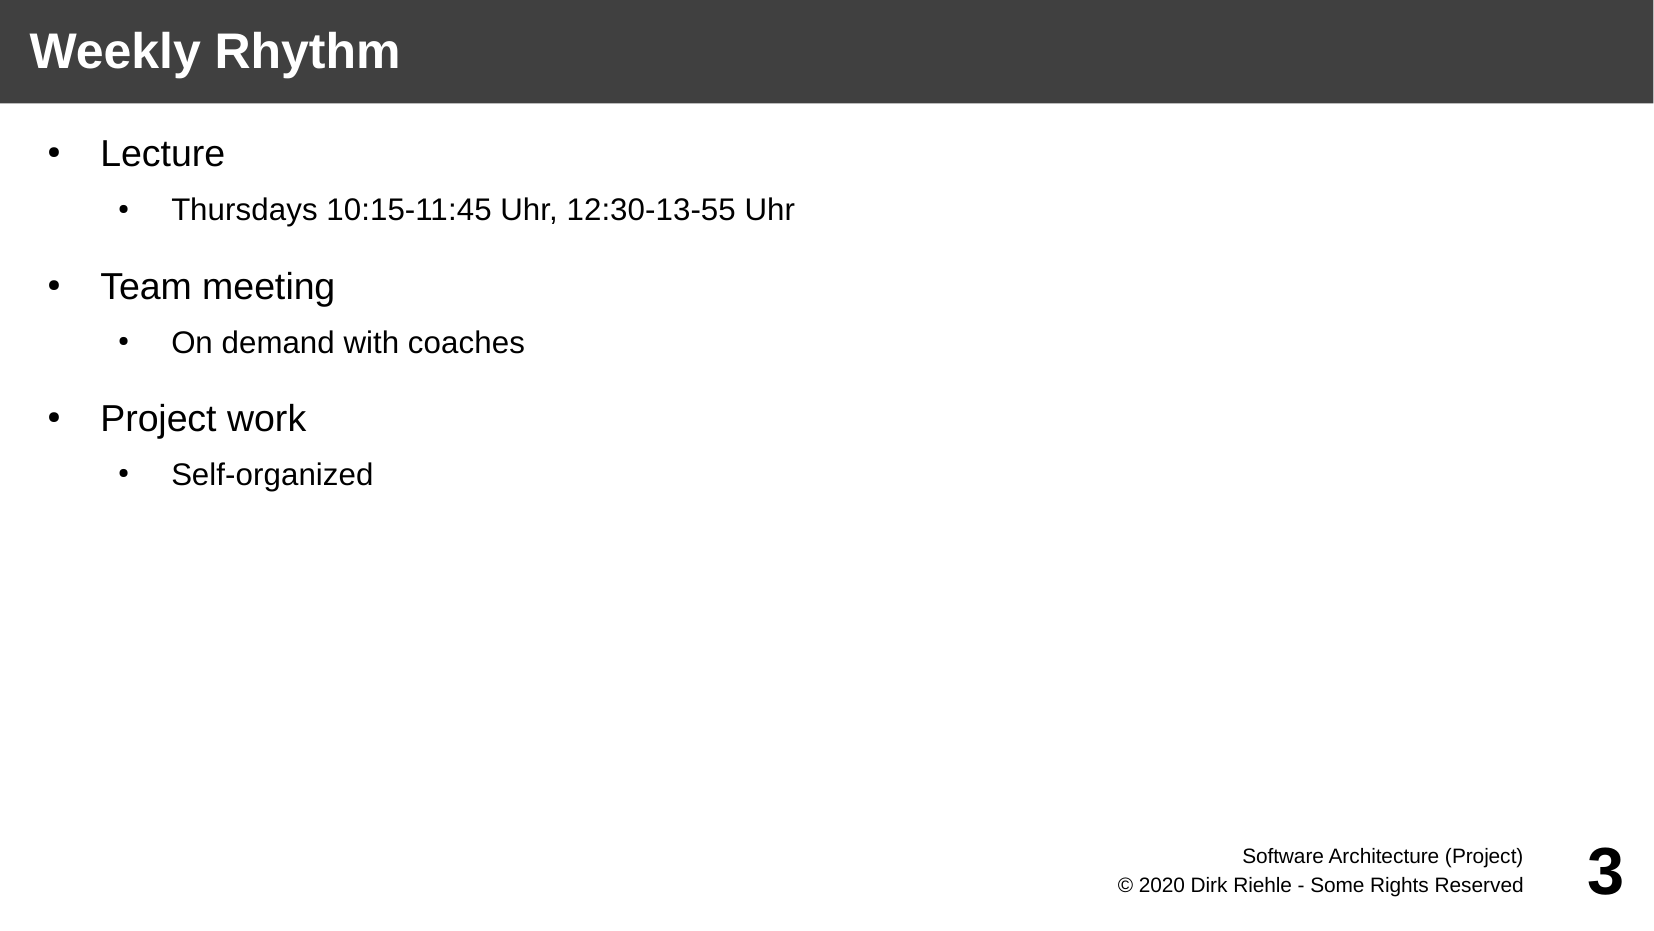

# Weekly Rhythm
Lecture
Thursdays 10:15-11:45 Uhr, 12:30-13-55 Uhr
Team meeting
On demand with coaches
Project work
Self-organized
Software Architecture (Project)
3
© 2020 Dirk Riehle - Some Rights Reserved